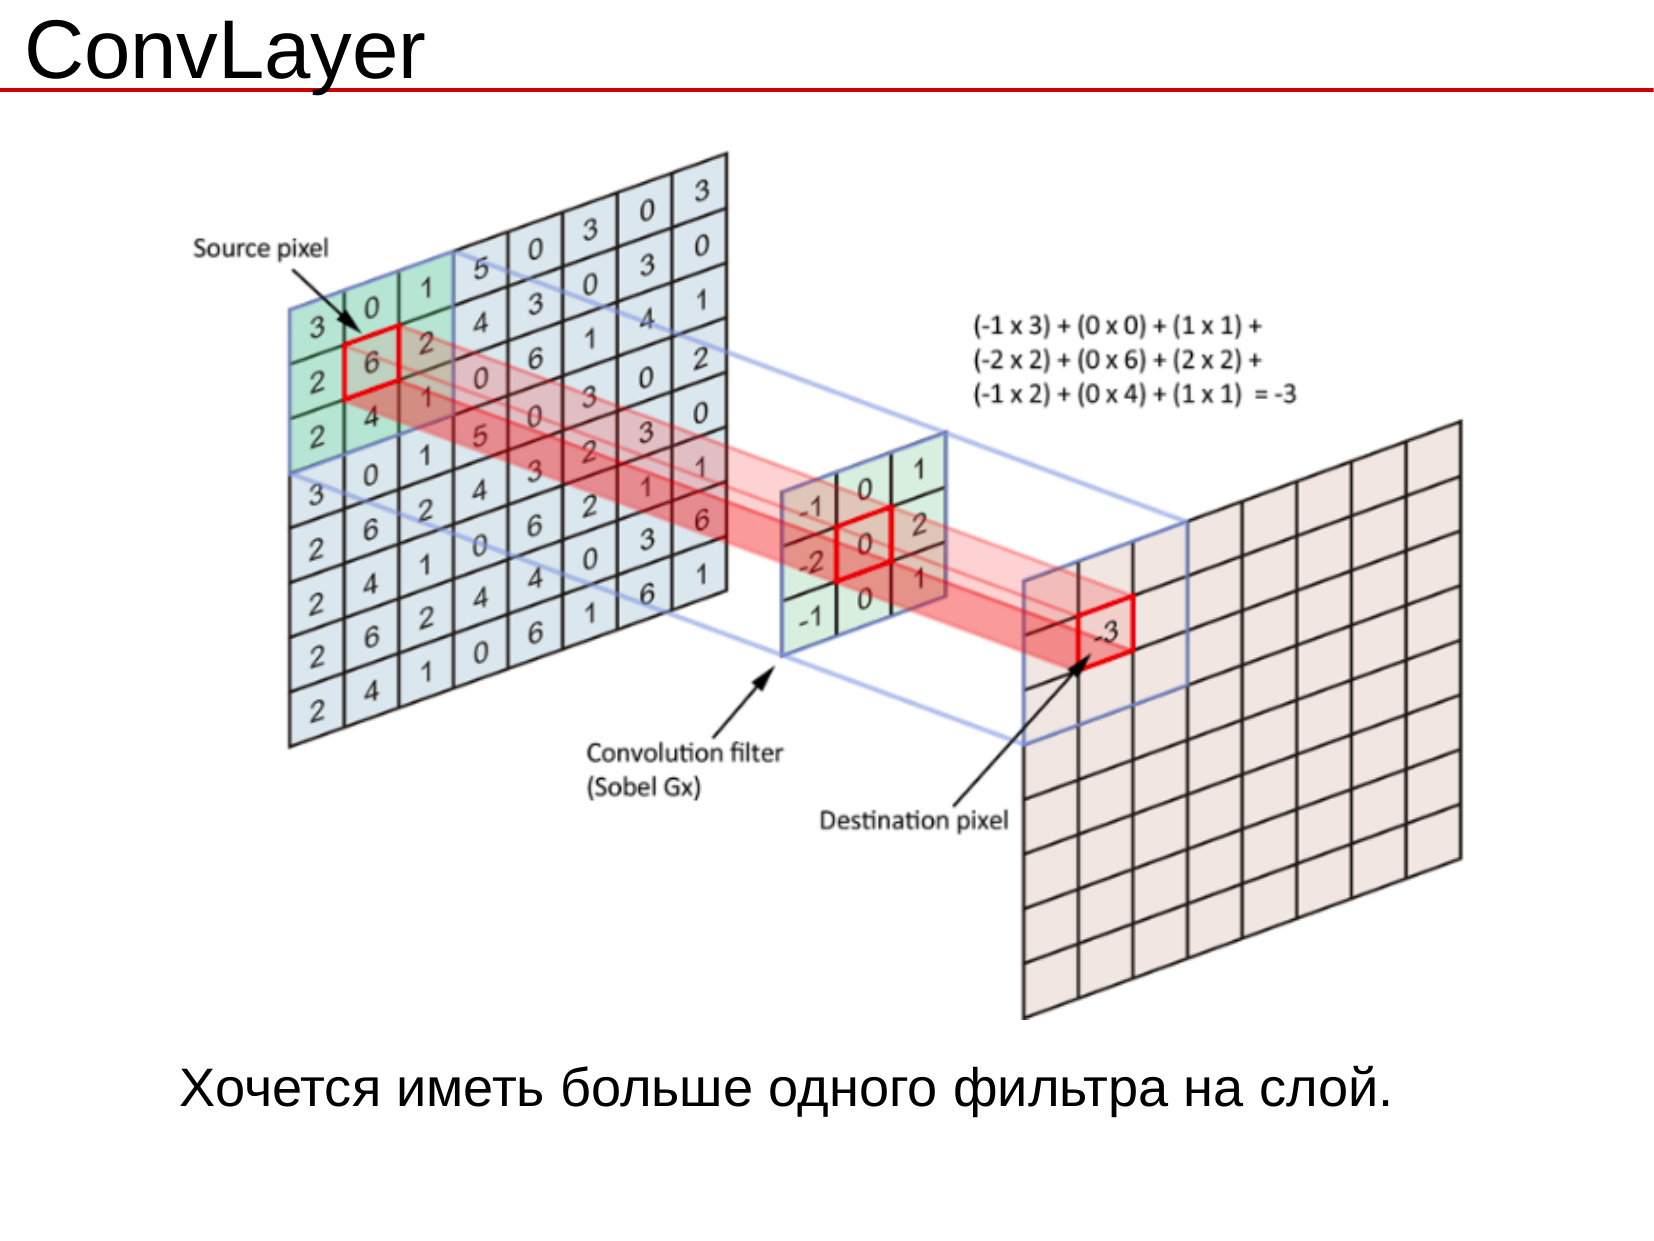

# ConvLayer
Хочется иметь больше одного фильтра на слой.